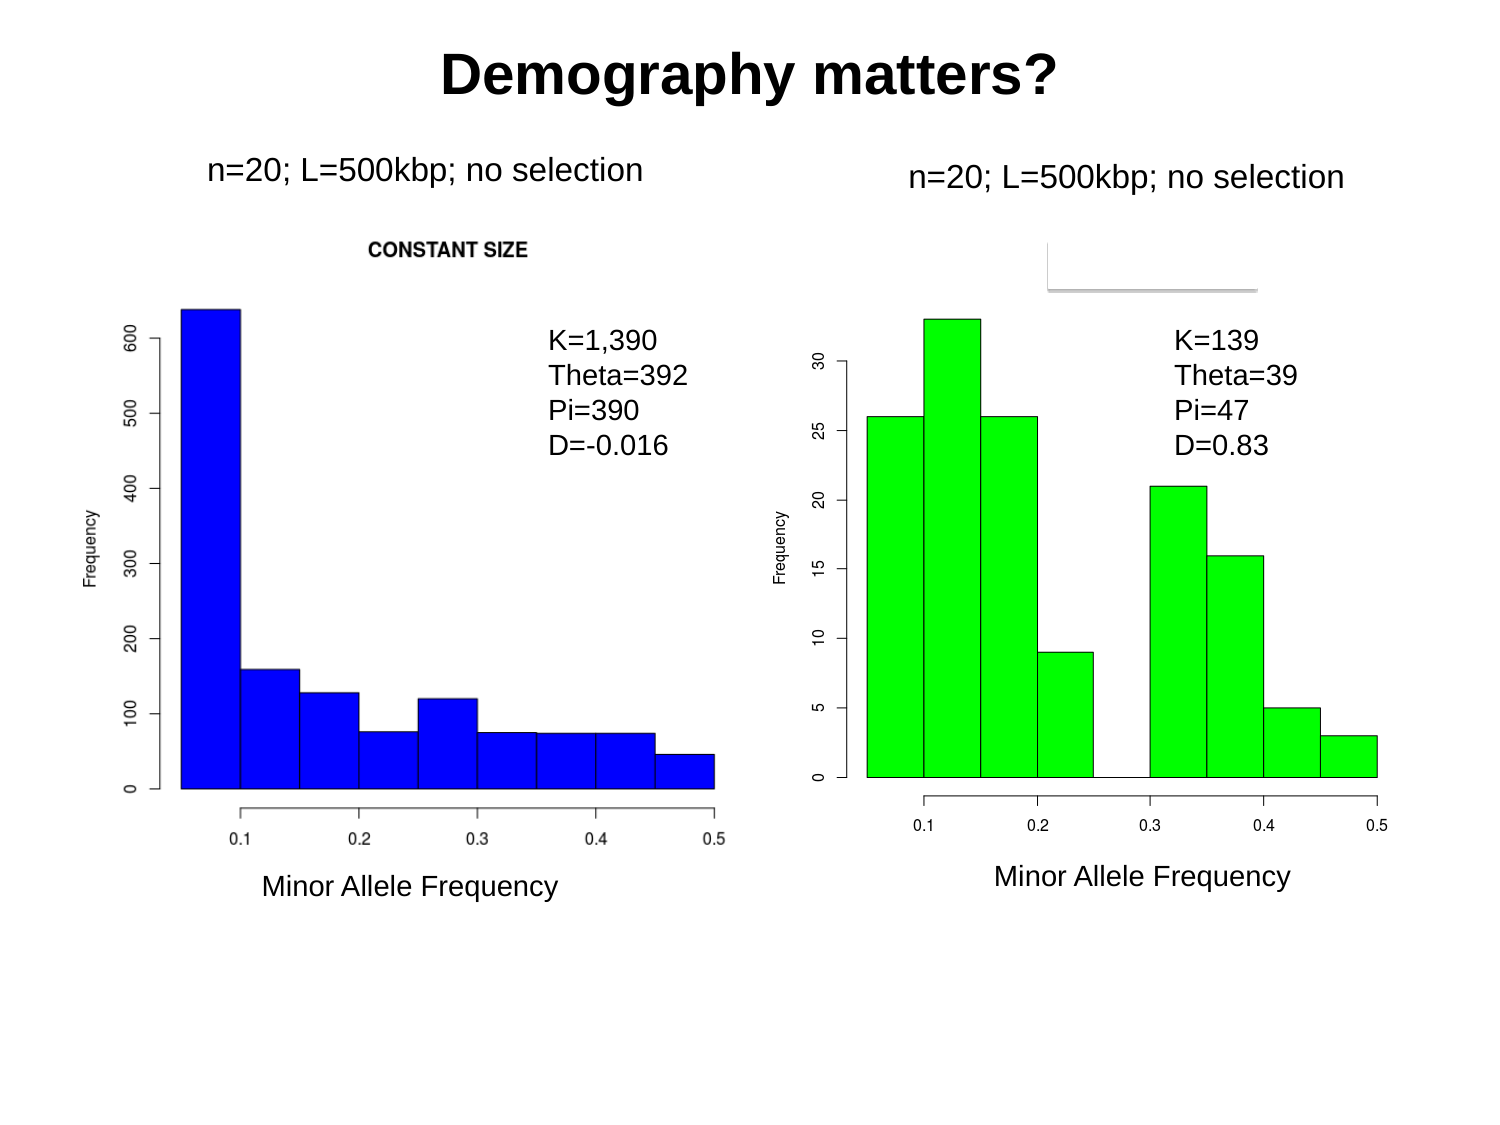

# Demography matters?
n=20; L=500kbp; no selection
n=20; L=500kbp; no selection
K=1,390
Theta=392
Pi=390
D=-0.016
K=139
Theta=39
Pi=47
D=0.83
Minor Allele Frequency
Minor Allele Frequency